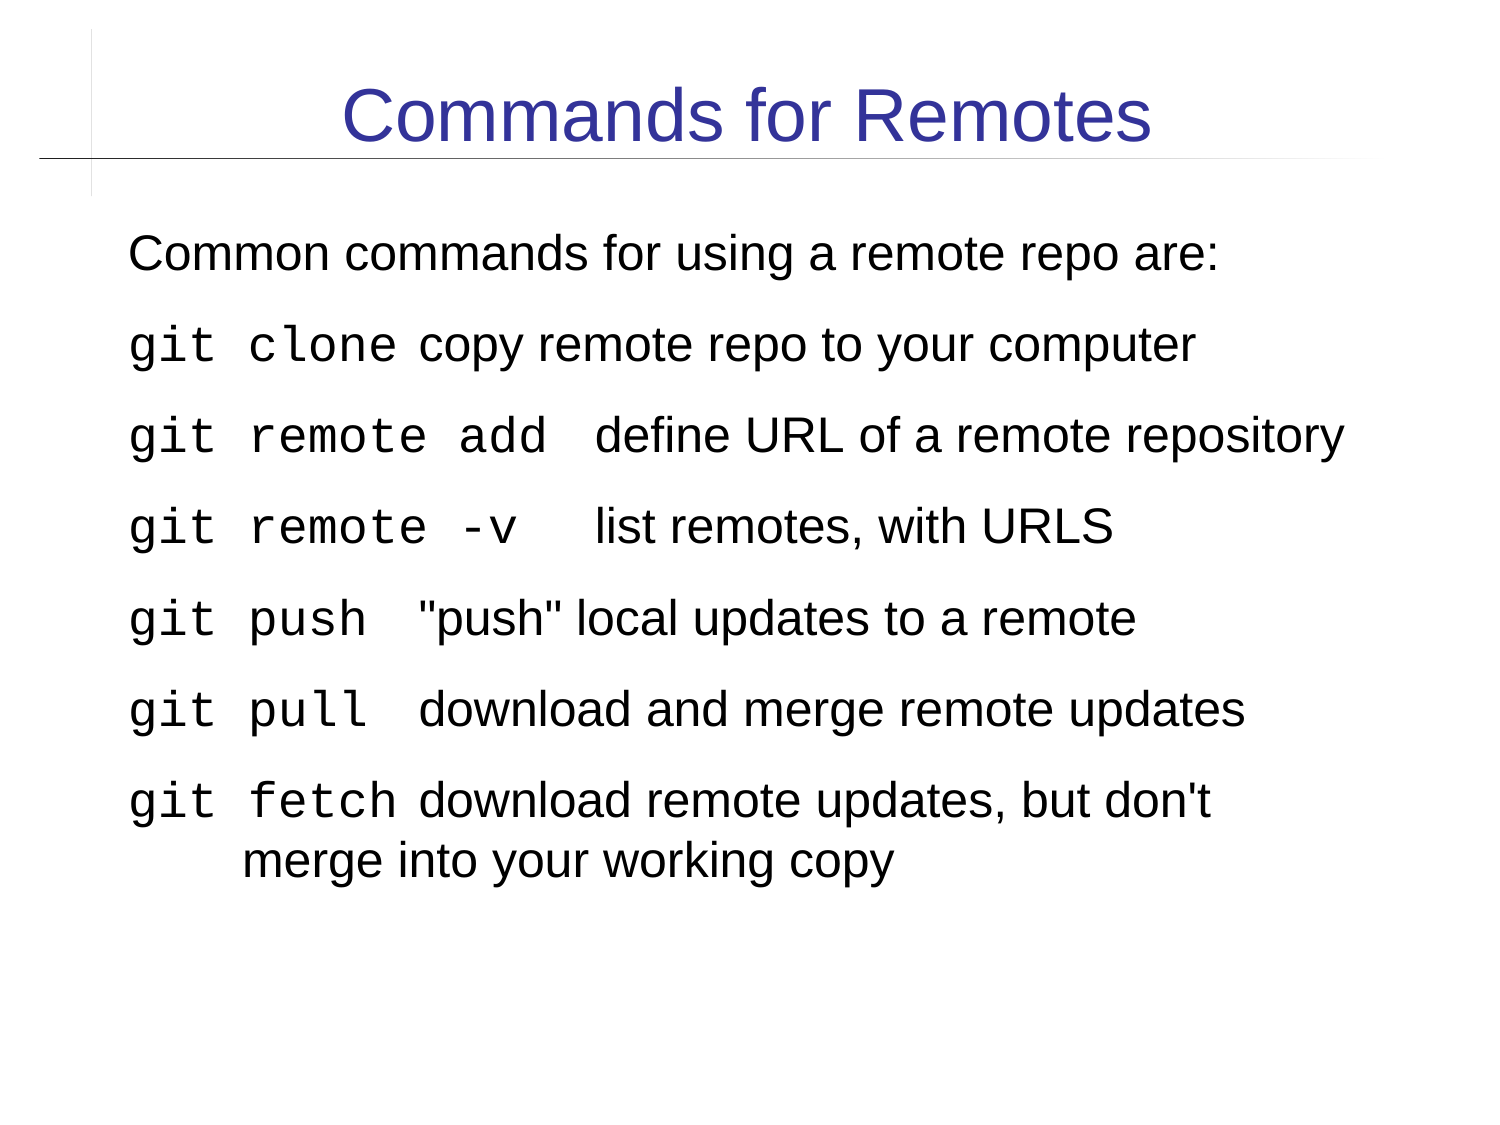

# Commands for Remotes
Common commands for using a remote repo are:
git clone	copy remote repo to your computer
git remote add 	define URL of a remote repository
git remote -v 	list remotes, with URLS
git push	"push" local updates to a remote
git pull	download and merge remote updates
git fetch	download remote updates, but don't
	merge into your working copy